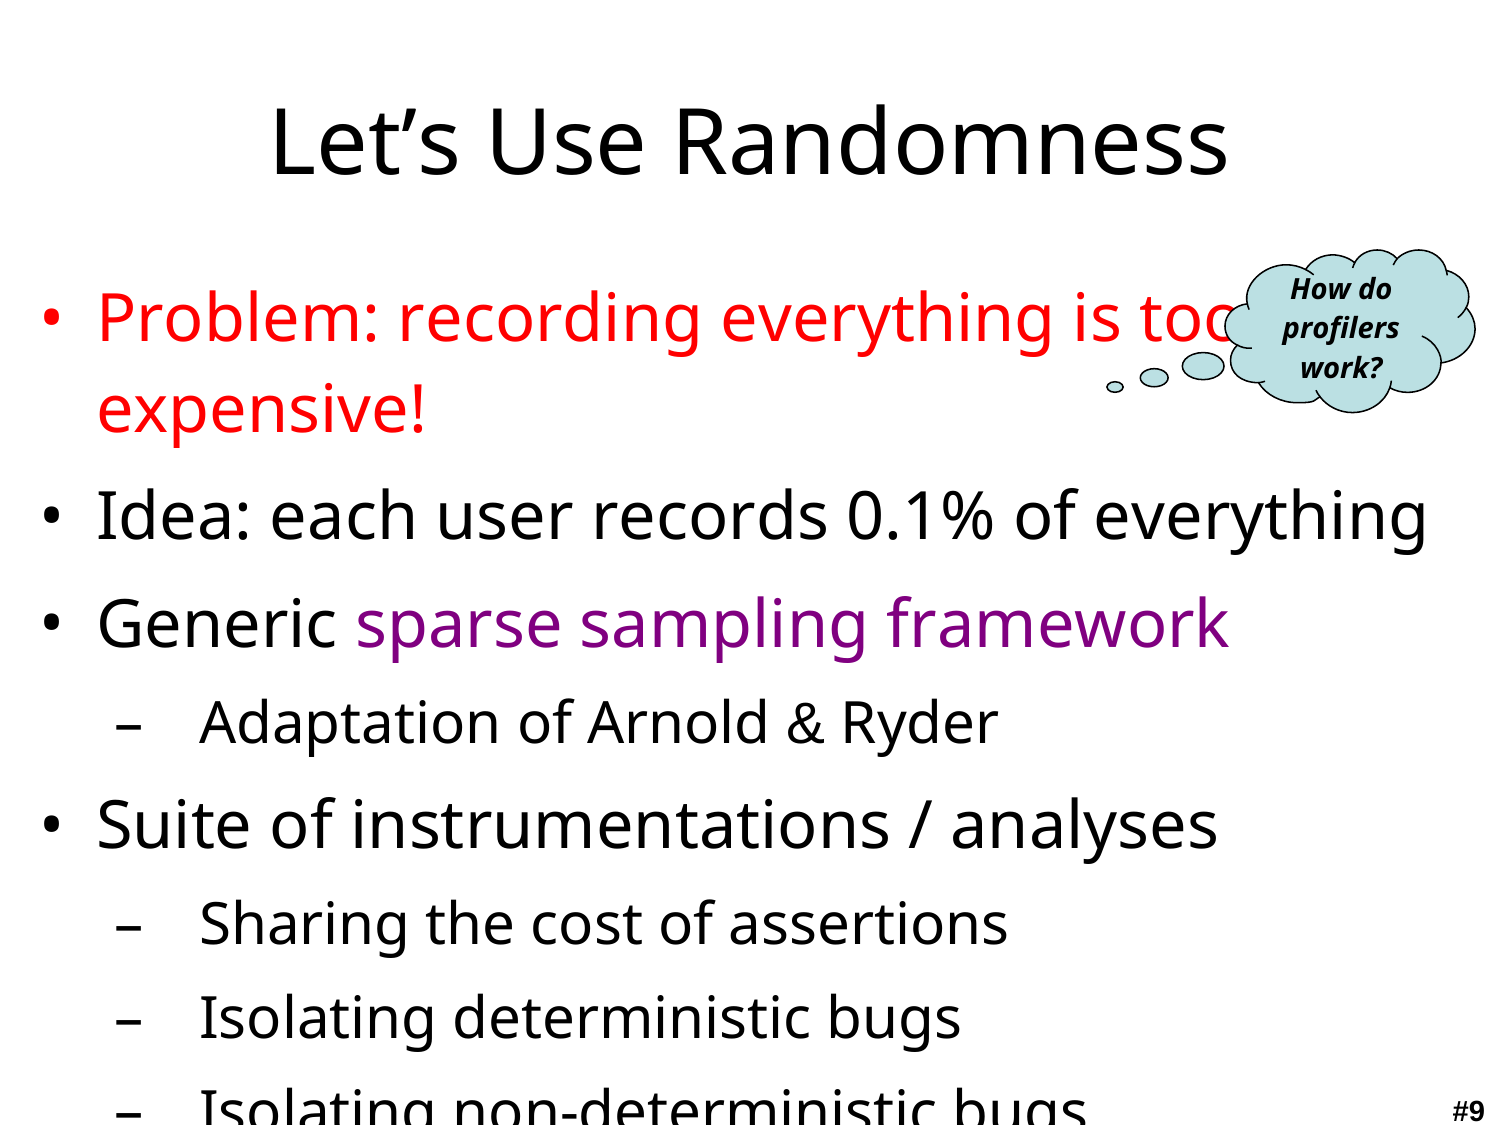

# Let’s Use Randomness
How do
profilers work?
Problem: recording everything is too expensive!
Idea: each user records 0.1% of everything
Generic sparse sampling framework
Adaptation of Arnold & Ryder
Suite of instrumentations / analyses
Sharing the cost of assertions
Isolating deterministic bugs
Isolating non-deterministic bugs
9